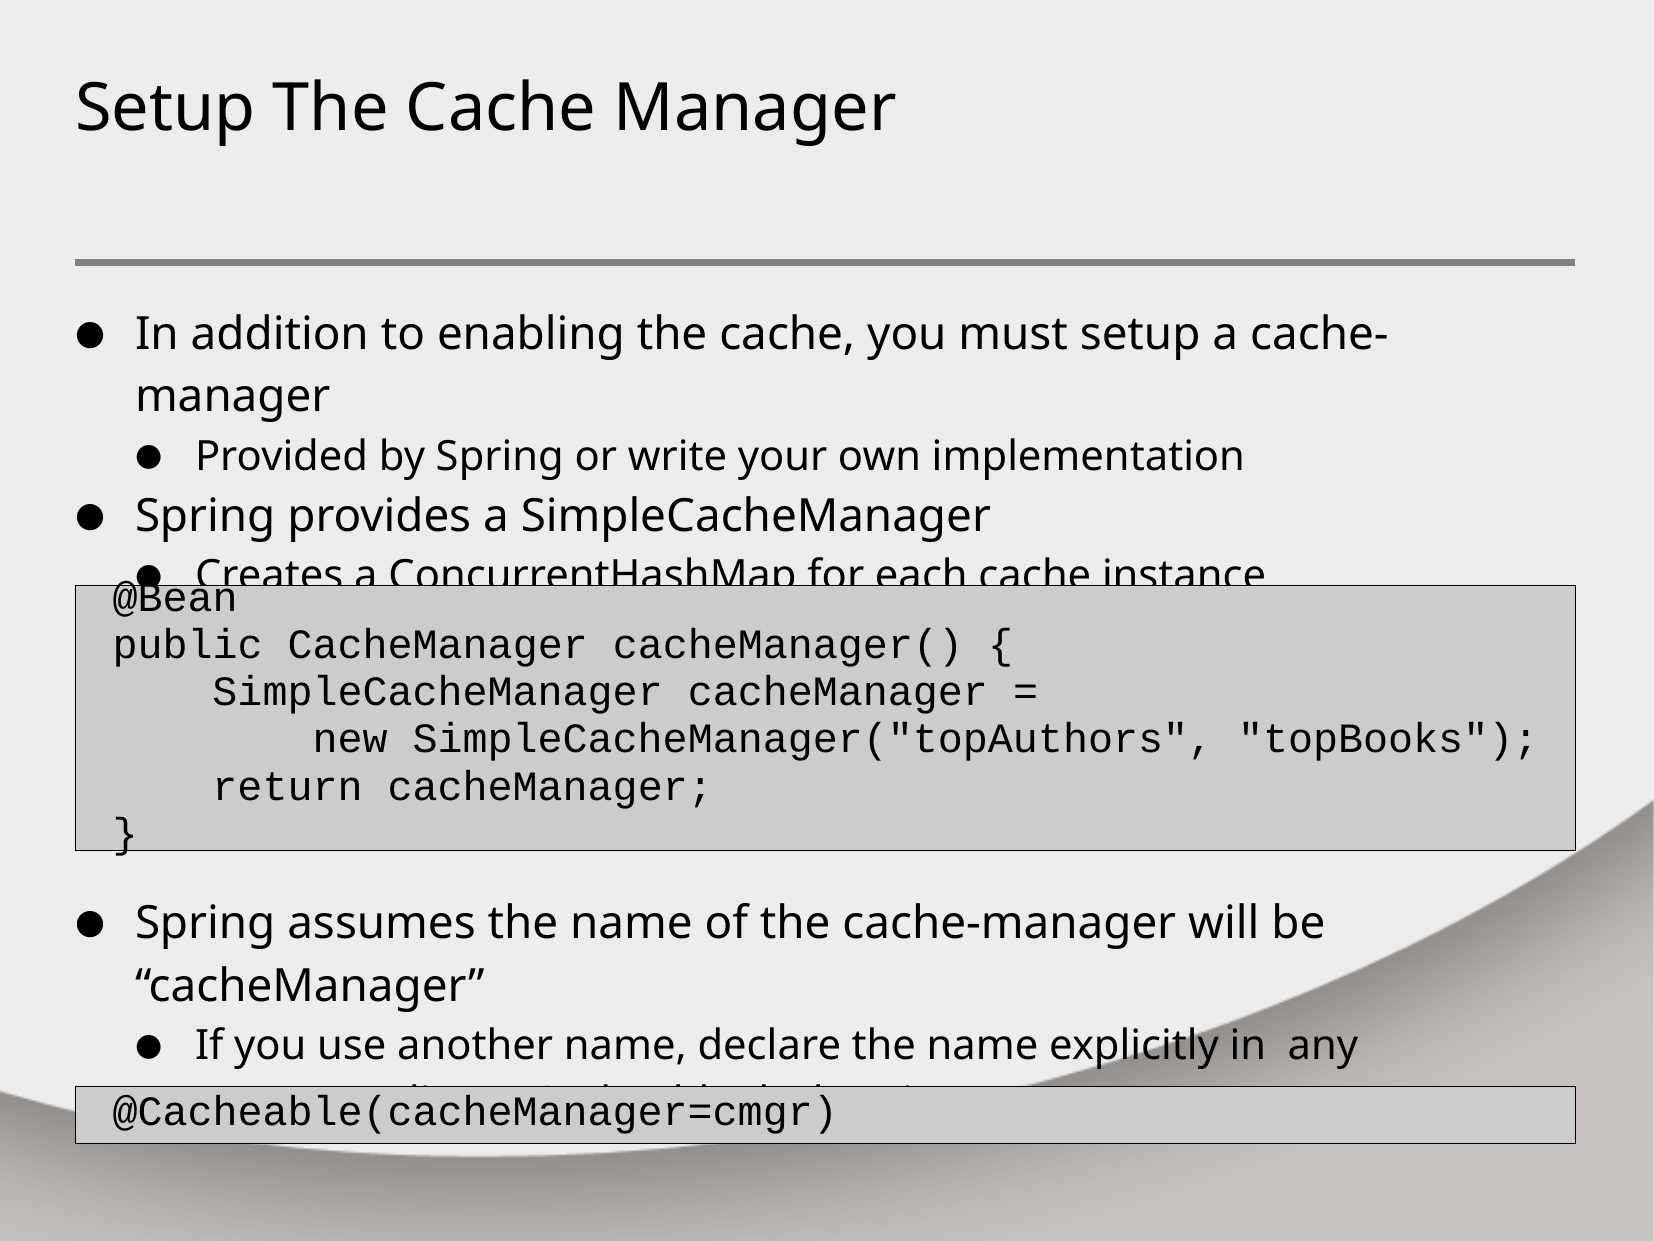

# Setup The Cache Manager
In addition to enabling the cache, you must setup a cache-manager
Provided by Spring or write your own implementation
Spring provides a SimpleCacheManager
Creates a ConcurrentHashMap for each cache instance
Spring assumes the name of the cache-manager will be “cacheManager”
If you use another name, declare the name explicitly in any corresponding @Cacheable declaration
@Bean
public CacheManager cacheManager() {
 SimpleCacheManager cacheManager =
 new SimpleCacheManager("topAuthors", "topBooks");
 return cacheManager;
}
@Cacheable(cacheManager=cmgr)